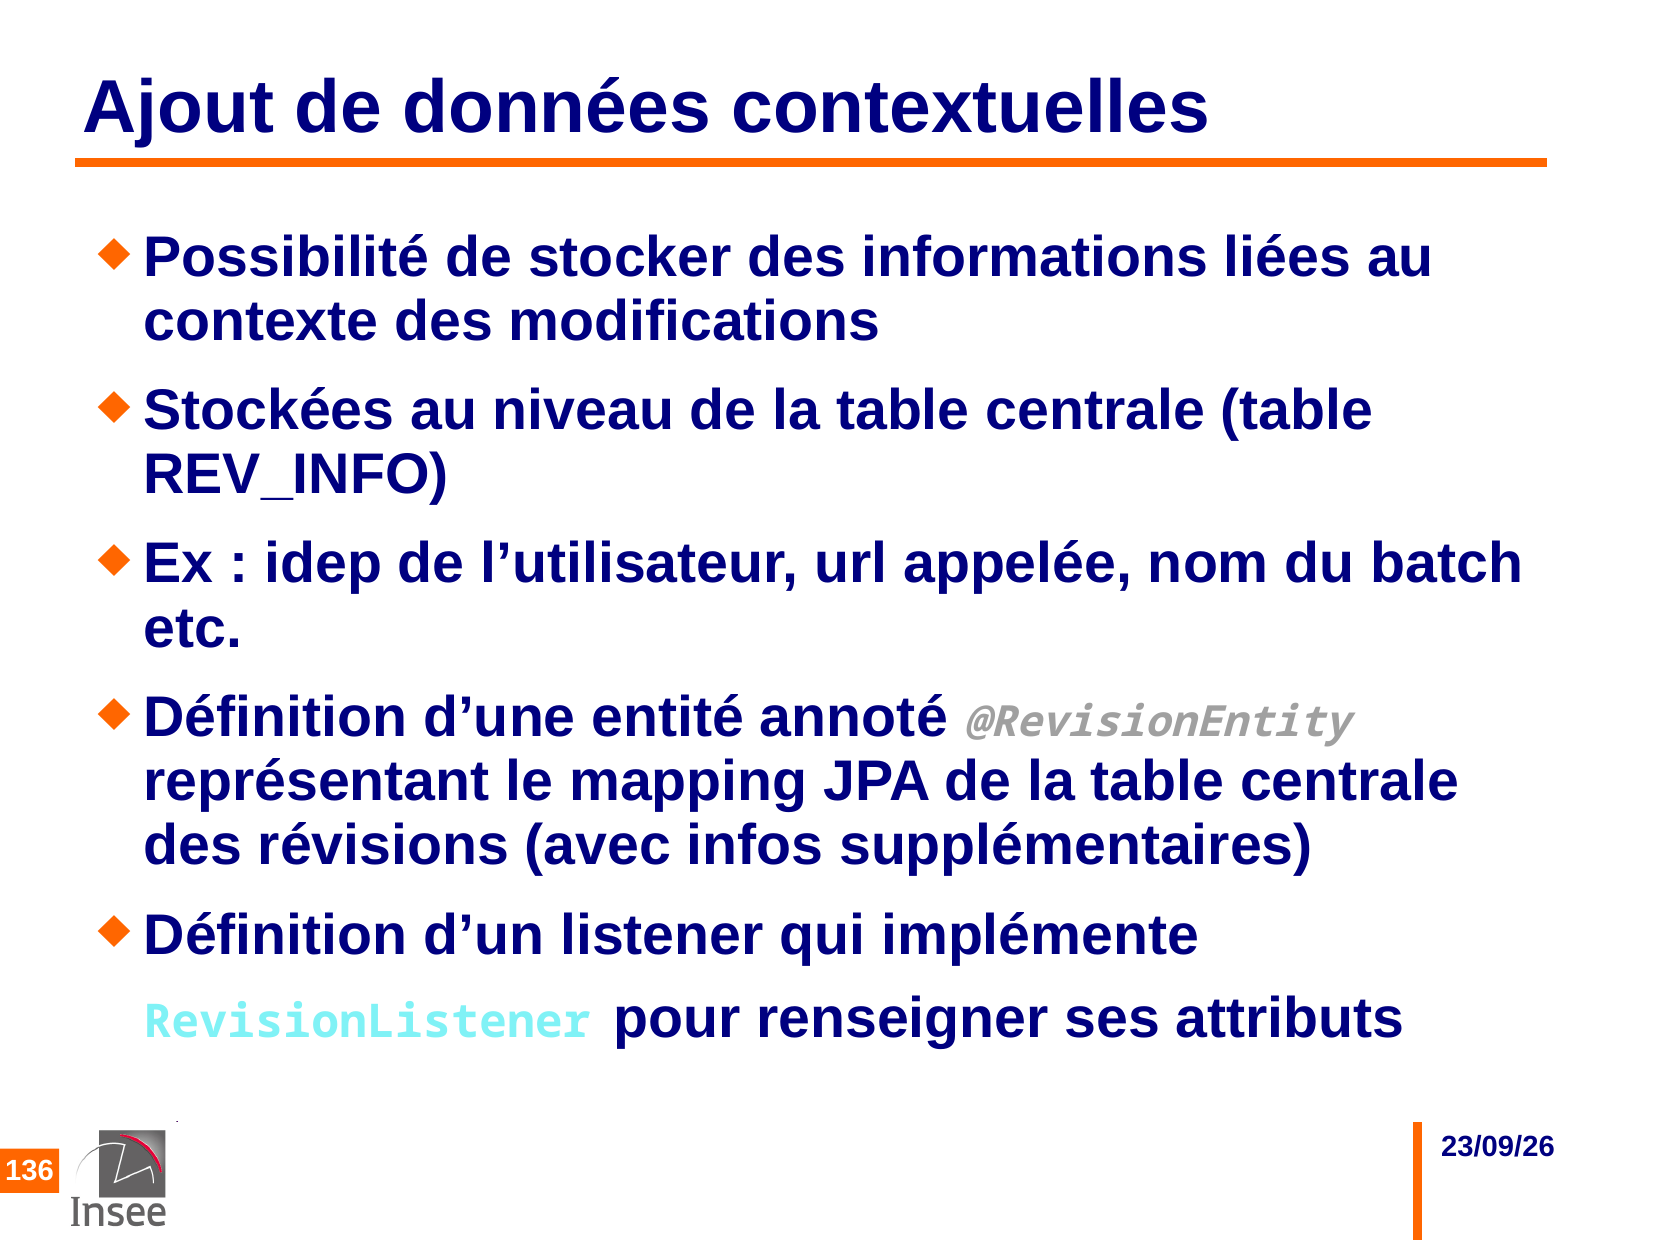

# Ajout de données contextuelles
Possibilité de stocker des informations liées au contexte des modifications
Stockées au niveau de la table centrale (table REV_INFO)
Ex : idep de l’utilisateur, url appelée, nom du batch etc.
Définition d’une entité annoté @RevisionEntity représentant le mapping JPA de la table centrale des révisions (avec infos supplémentaires)
Définition d’un listener qui implémente RevisionListener pour renseigner ses attributs
136